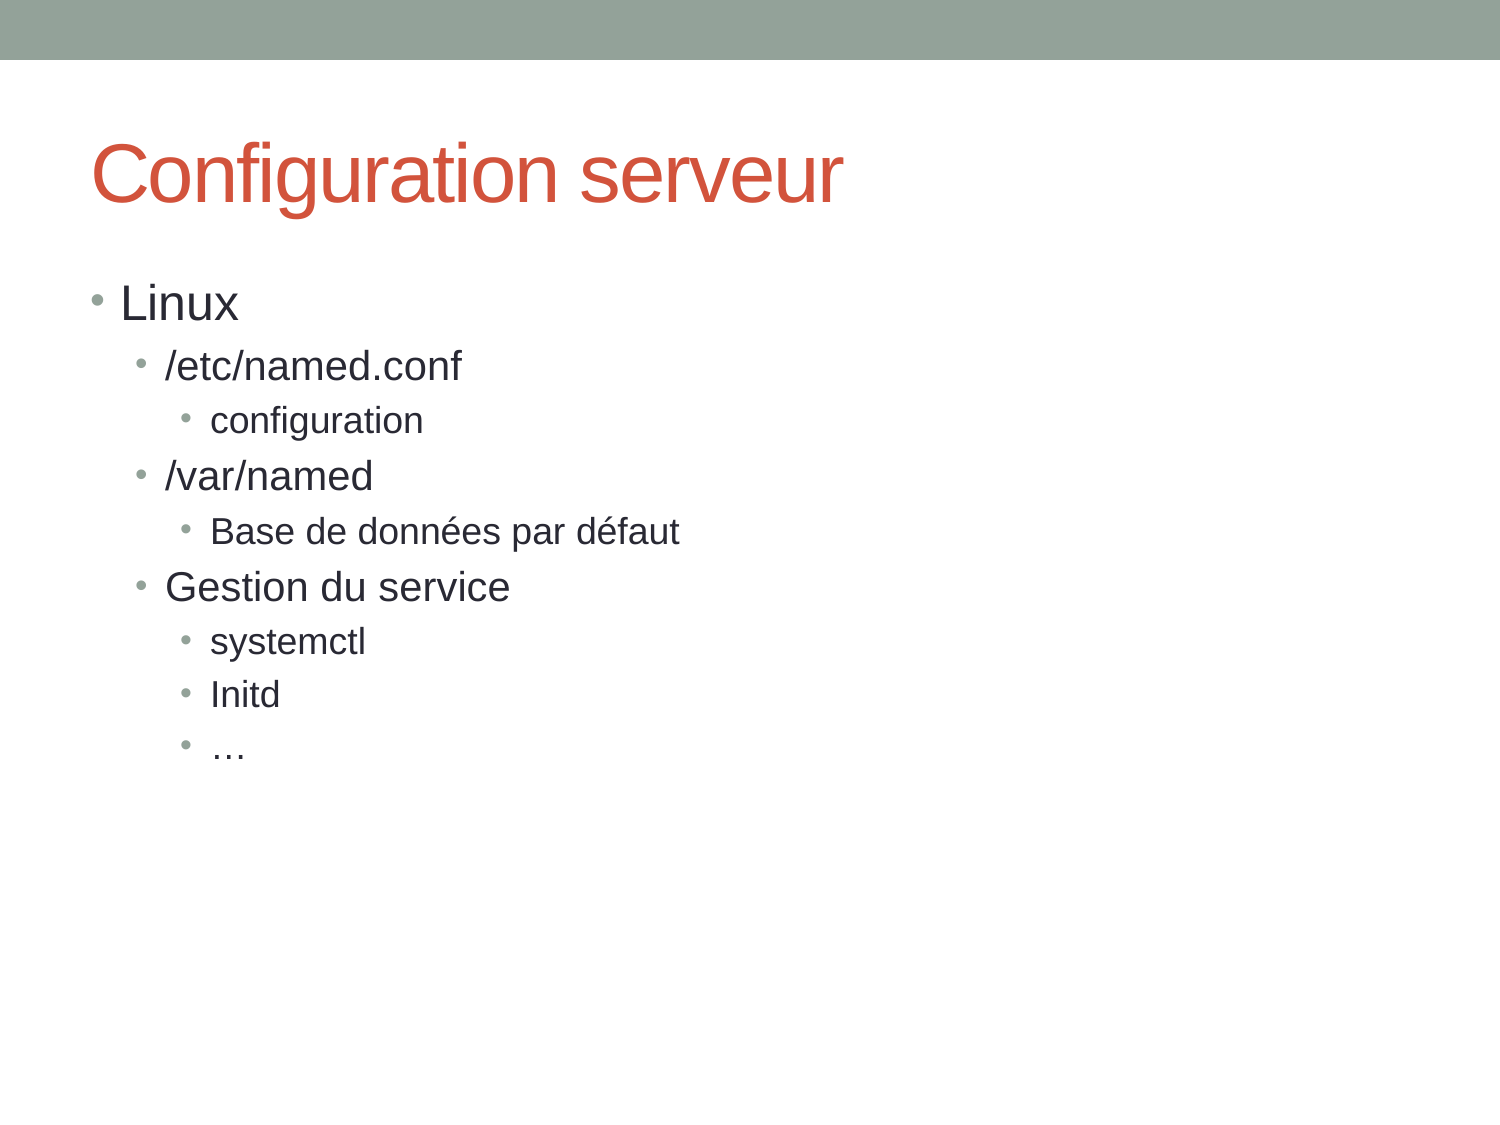

# Configuration serveur
Linux
/etc/named.conf
configuration
/var/named
Base de données par défaut
Gestion du service
systemctl
Initd
…